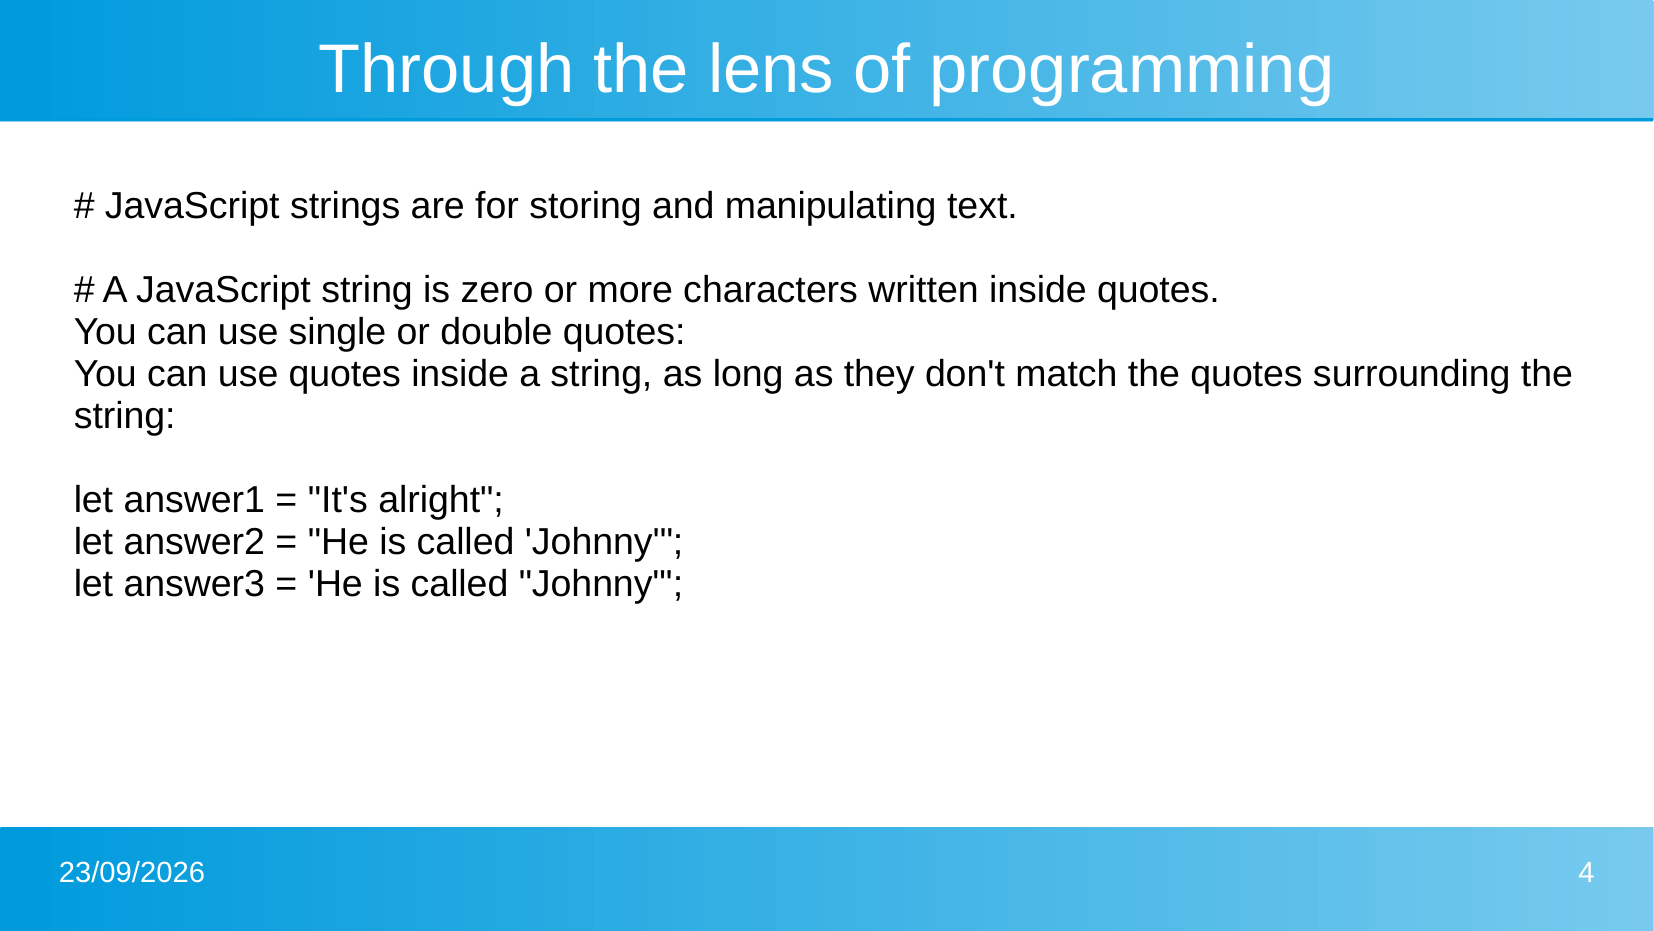

# Through the lens of programming
# JavaScript strings are for storing and manipulating text.
# A JavaScript string is zero or more characters written inside quotes.
You can use single or double quotes:
You can use quotes inside a string, as long as they don't match the quotes surrounding the string:
let answer1 = "It's alright";
let answer2 = "He is called 'Johnny'";
let answer3 = 'He is called "Johnny"';
4